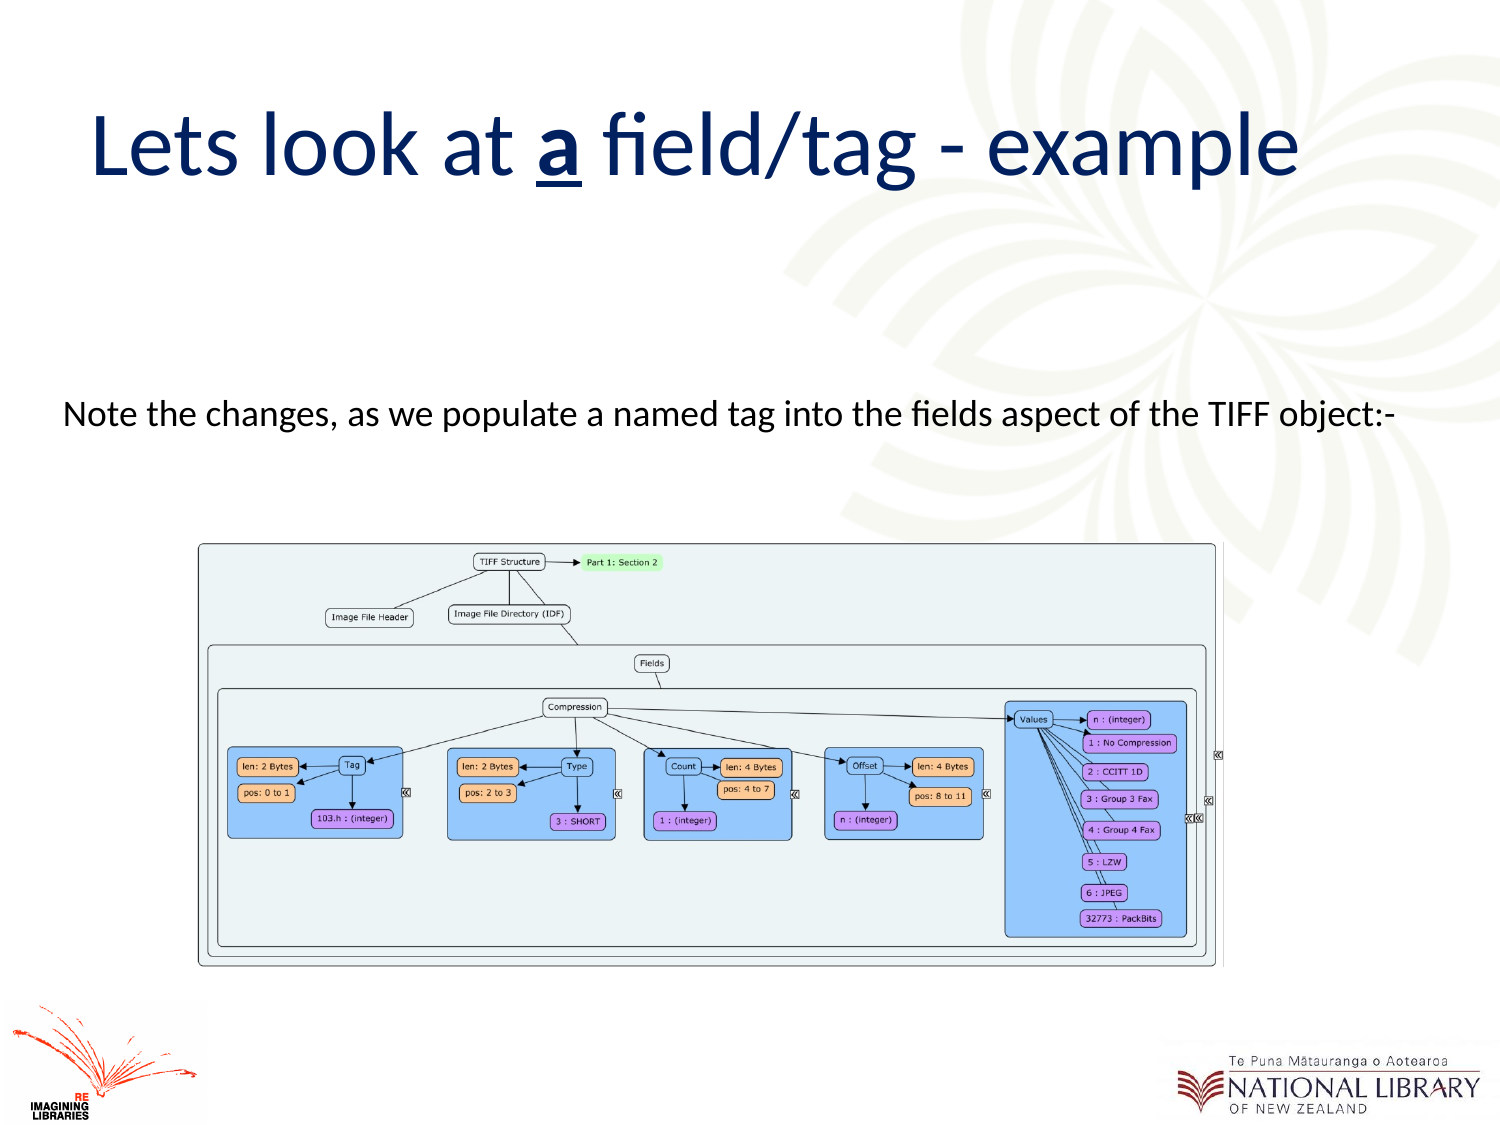

# Lets look at a field/tag - example
Note the changes, as we populate a named tag into the fields aspect of the TIFF object:-